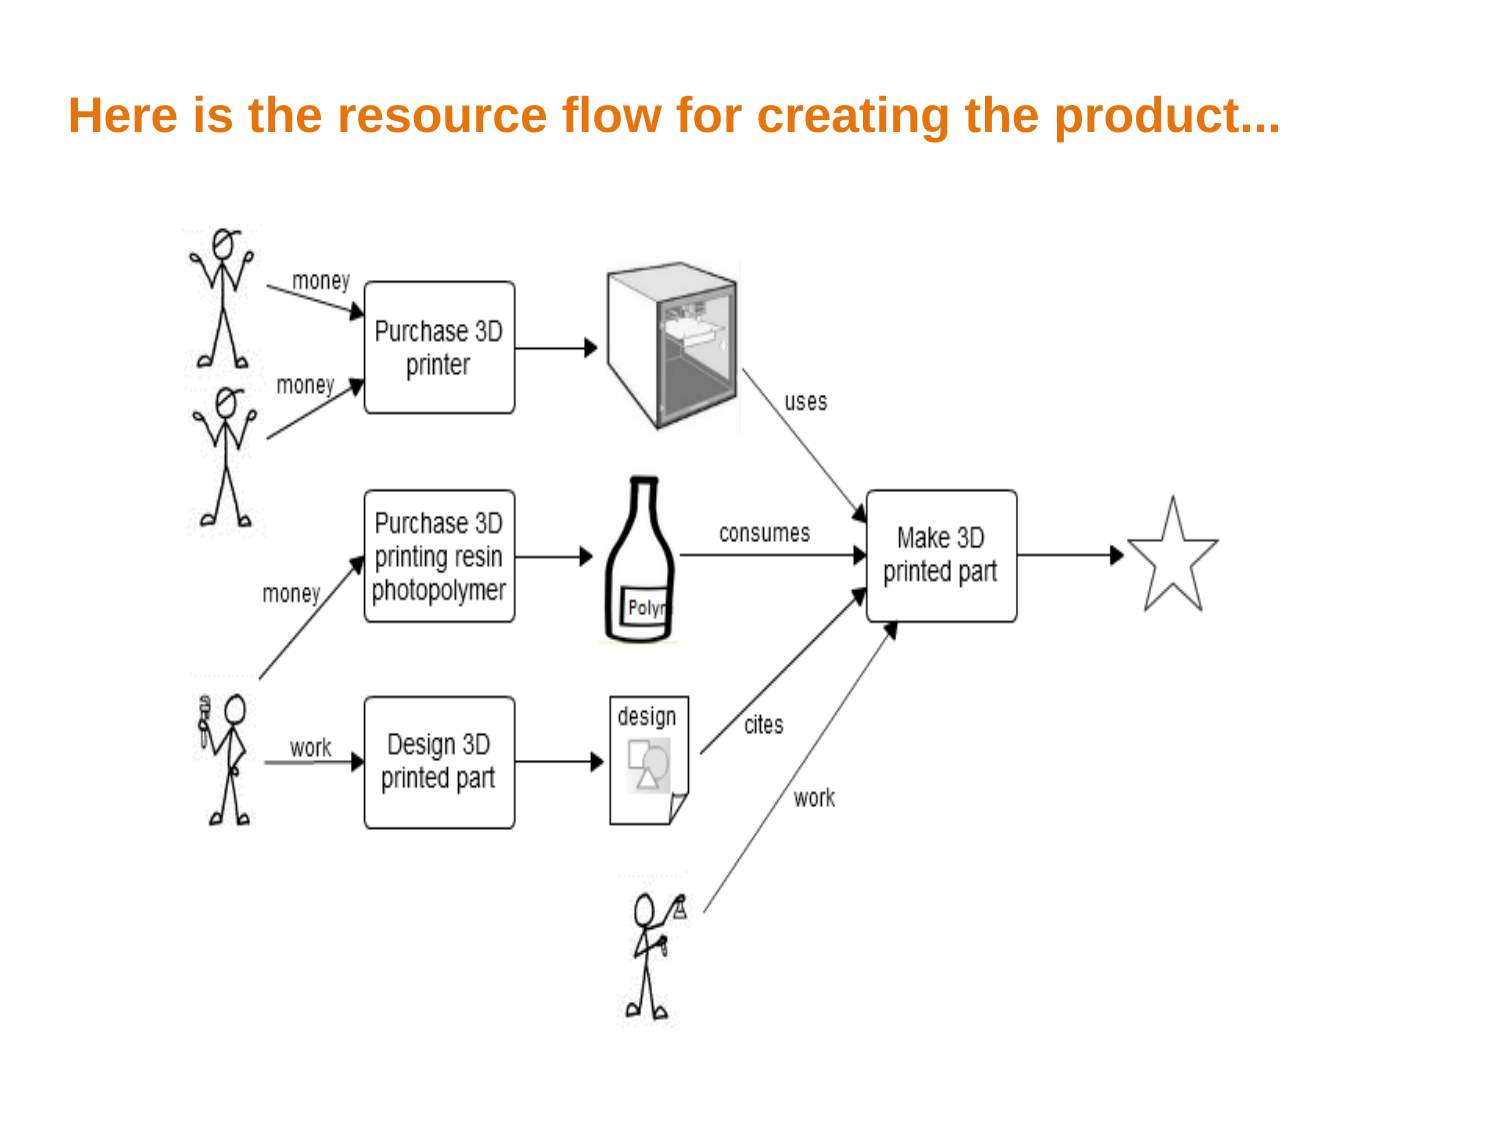

Here is the resource flow for creating the product...